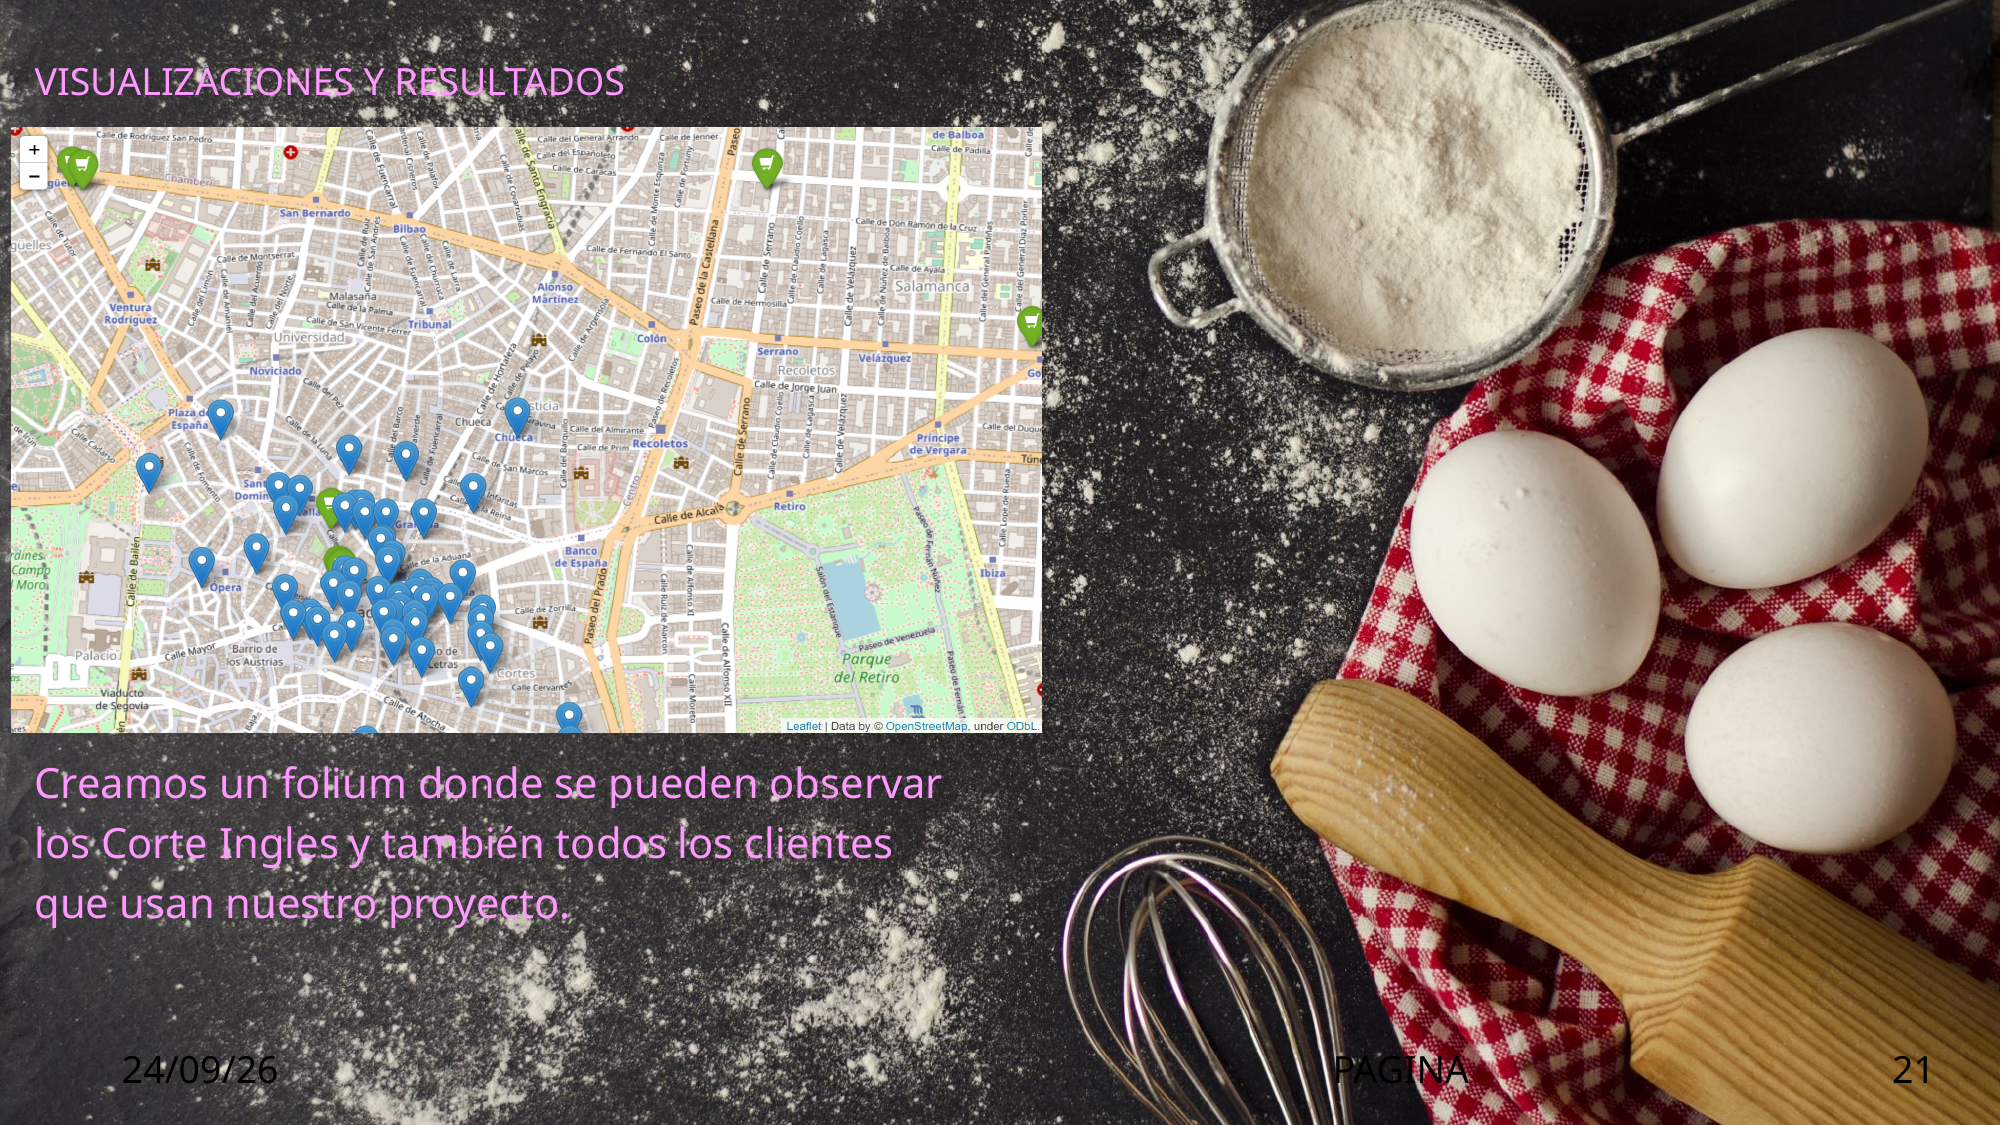

VISUALIZACIONES Y RESULTADOS
# Creamos un folium donde se pueden observar los Corte Ingles y también todos los clientes que usan nuestro proyecto.
PAGINA